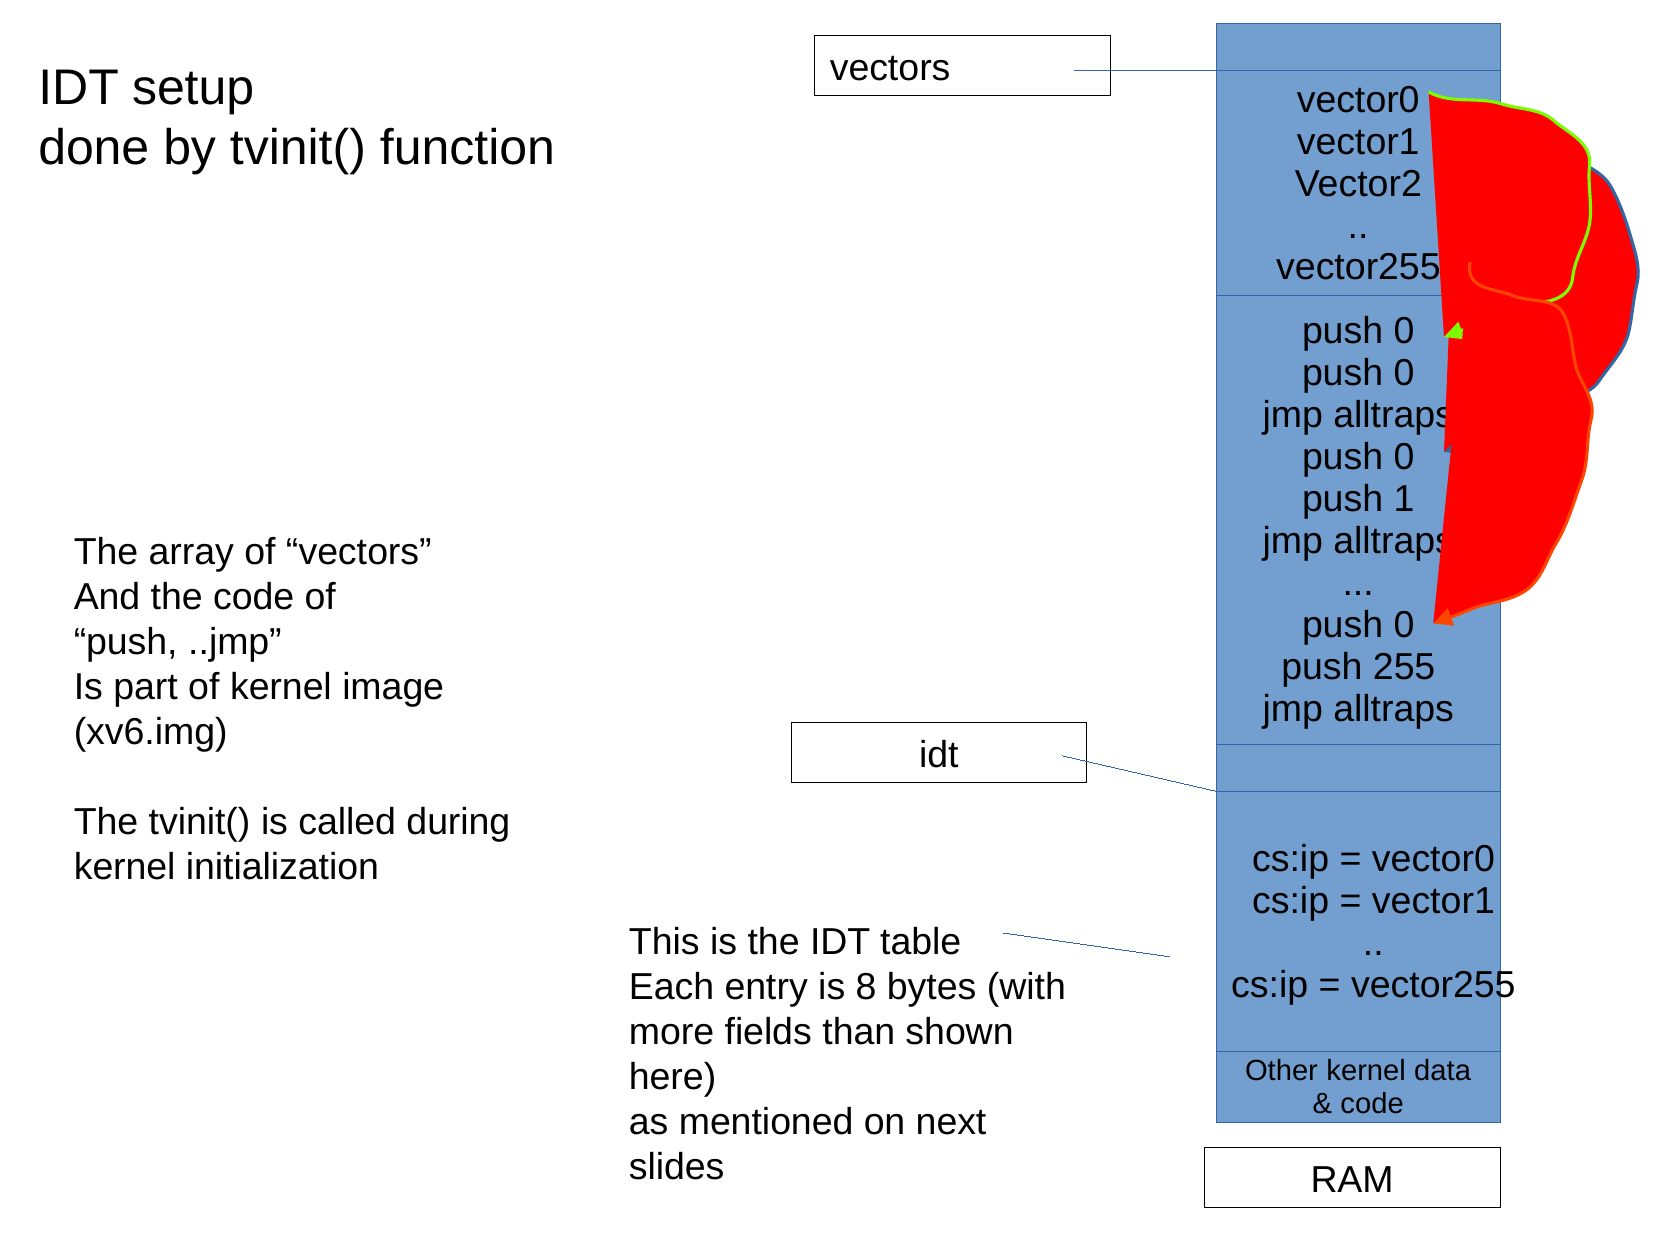

vectors
IDT setup
done by tvinit() function
vector0
vector1
Vector2
..
vector255
push 0
push 0
jmp alltraps
push 0
push 1
jmp alltraps
...
push 0
push 255
jmp alltraps
The array of “vectors”
And the code of “push, ..jmp”
Is part of kernel image (xv6.img)
The tvinit() is called during kernel initialization
idt
cs:ip = vector0
cs:ip = vector1
..
cs:ip = vector255
This is the IDT table
Each entry is 8 bytes (with more fields than shown here)
as mentioned on next slides
Other kernel data
& code
RAM